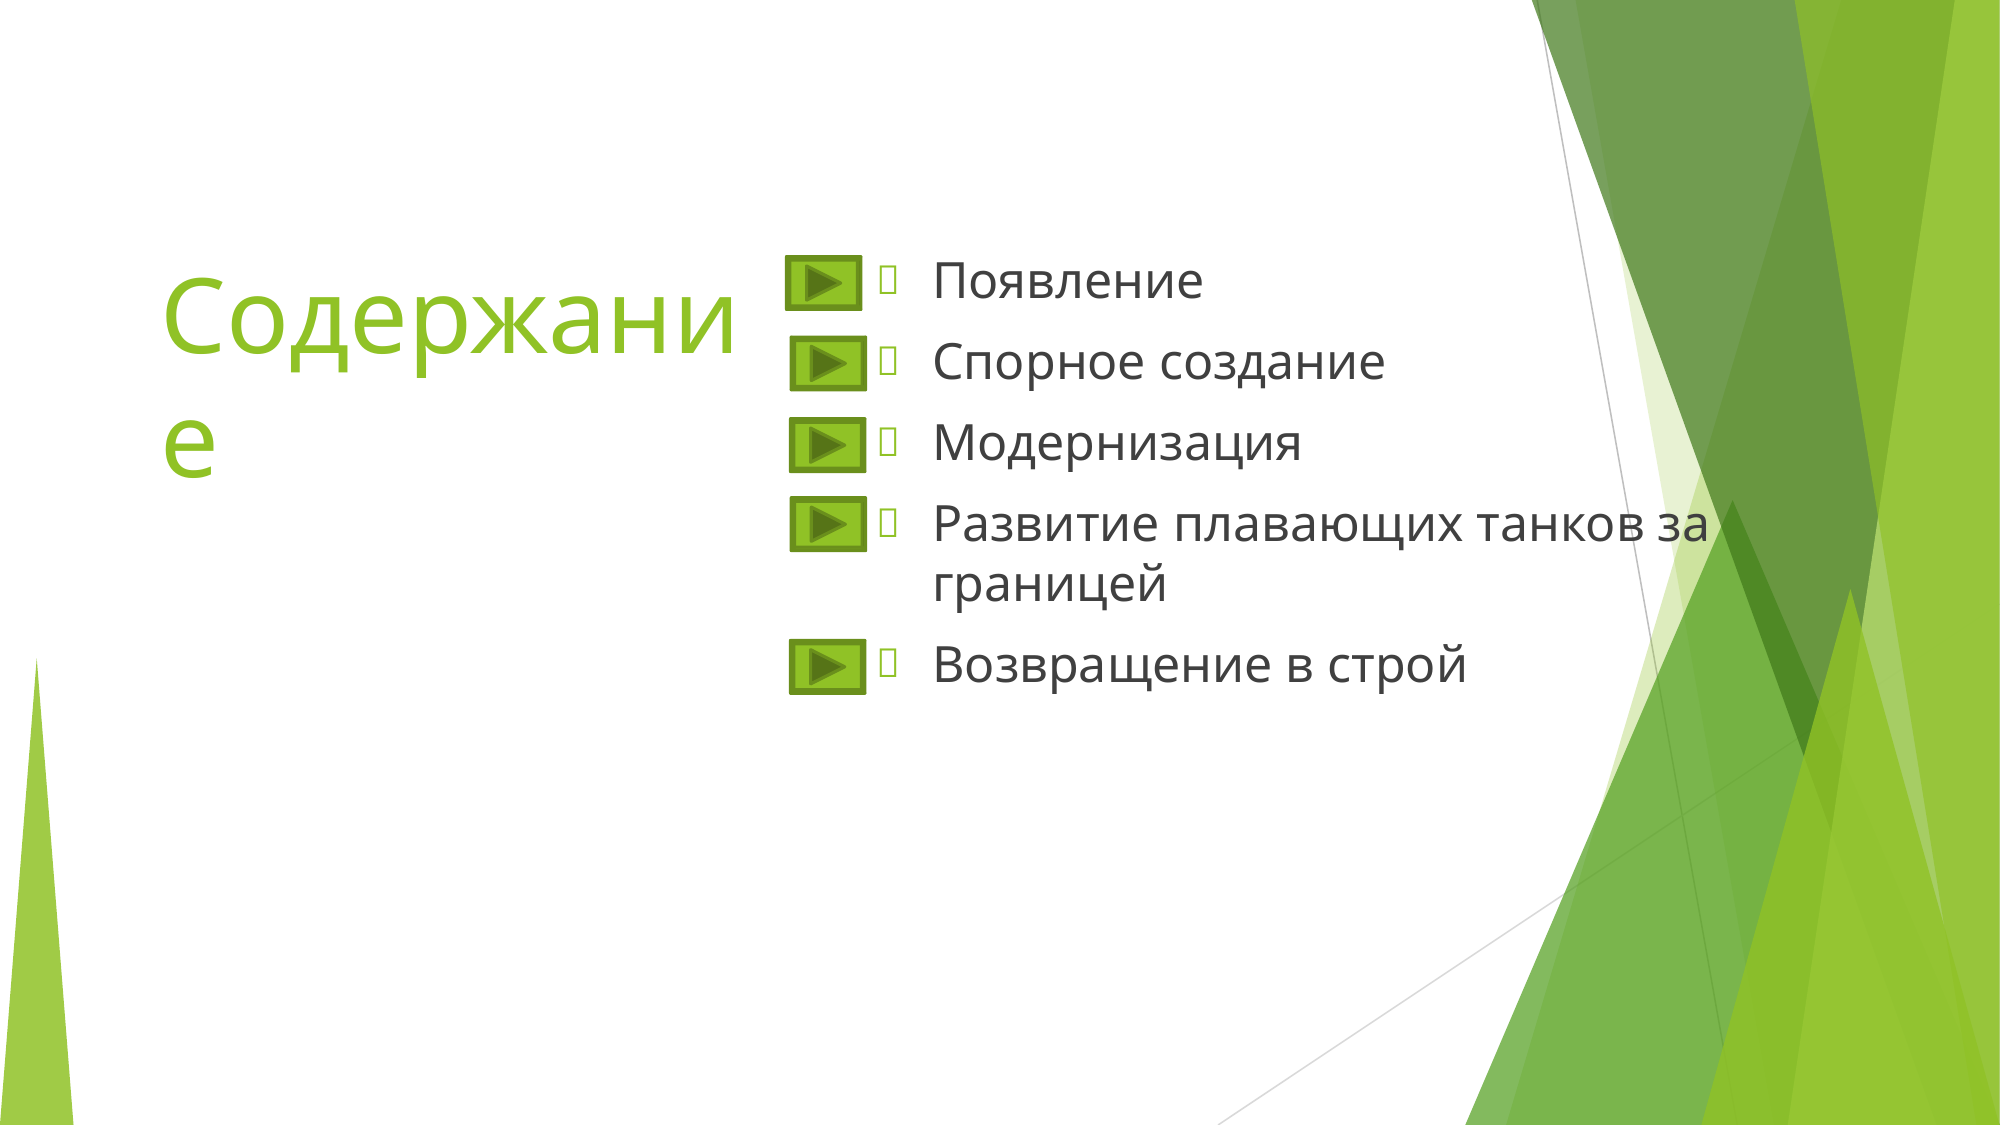

# Содержание
Появление
Спорное создание
Модернизация
Развитие плавающих танков за границей
Возвращение в строй